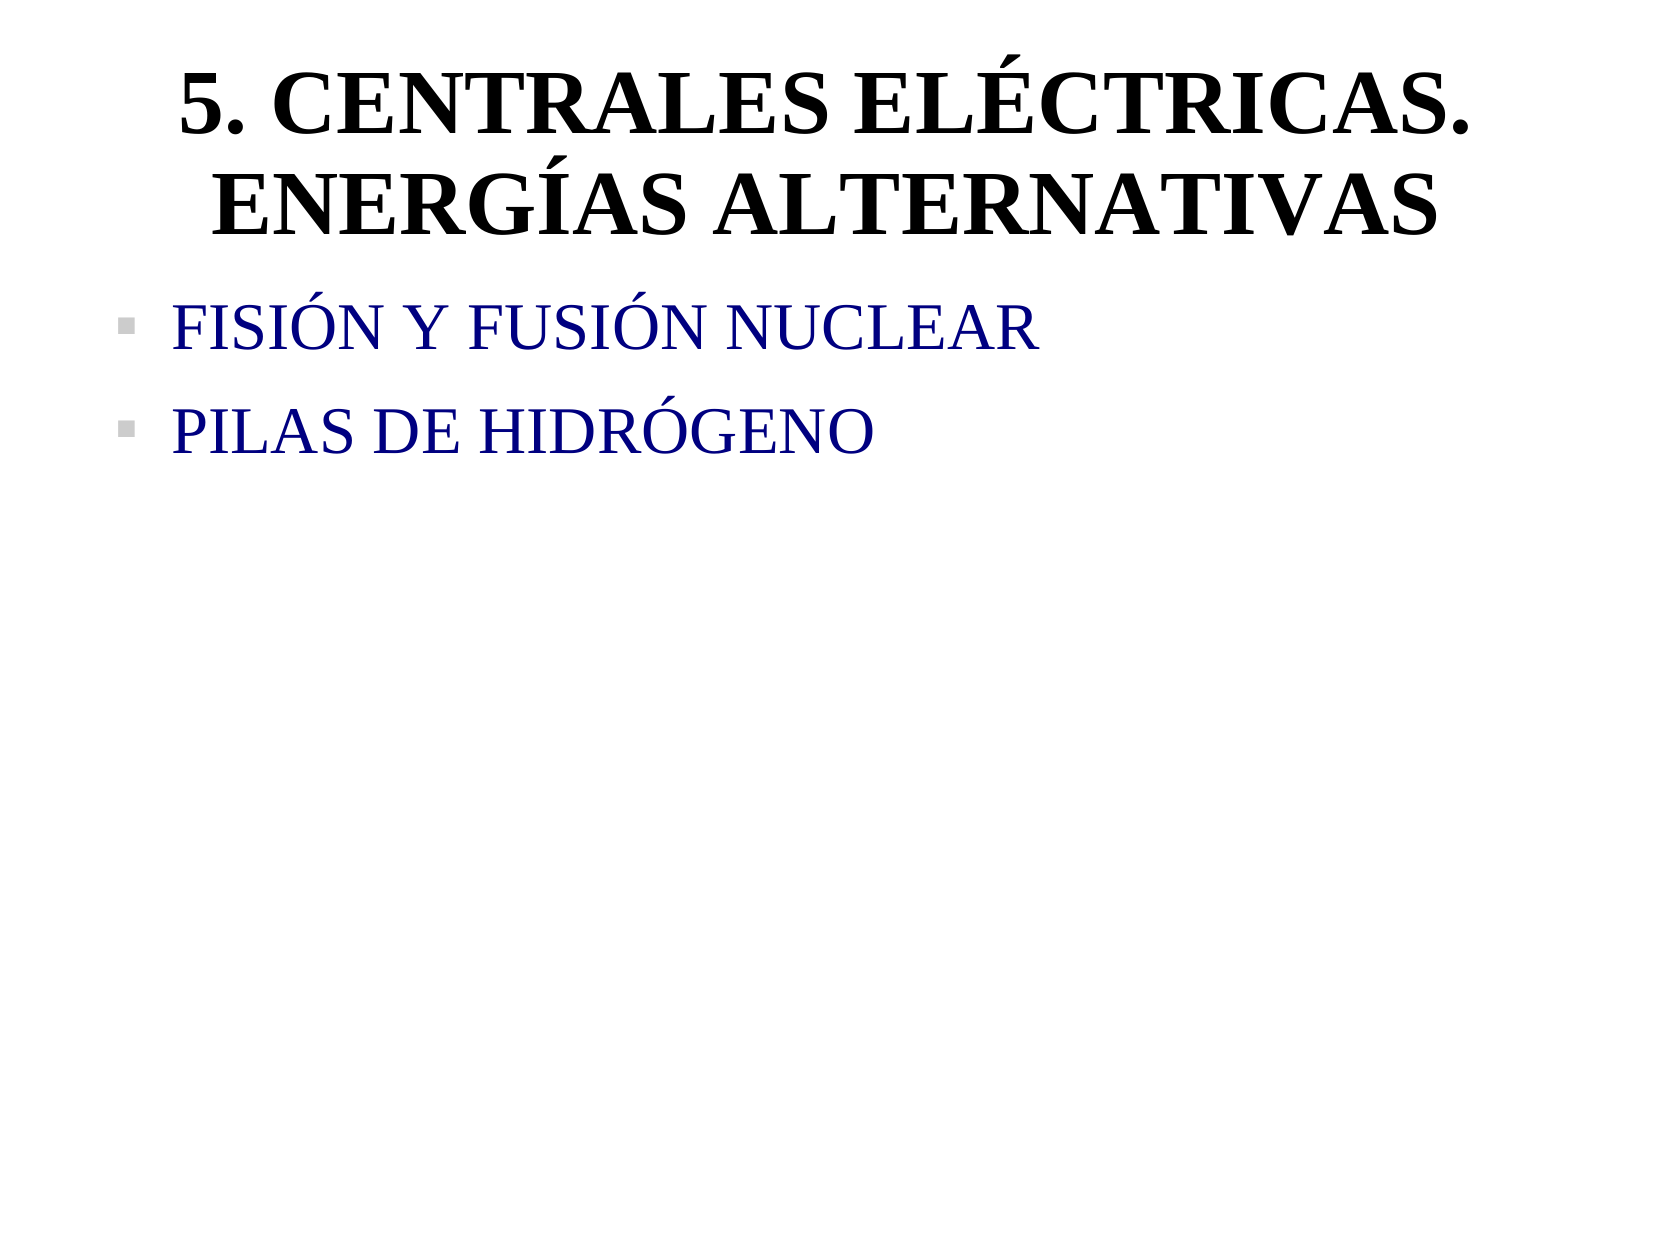

# 5. CENTRALES ELÉCTRICAS. ENERGÍAS ALTERNATIVAS
FISIÓN Y FUSIÓN NUCLEAR
PILAS DE HIDRÓGENO